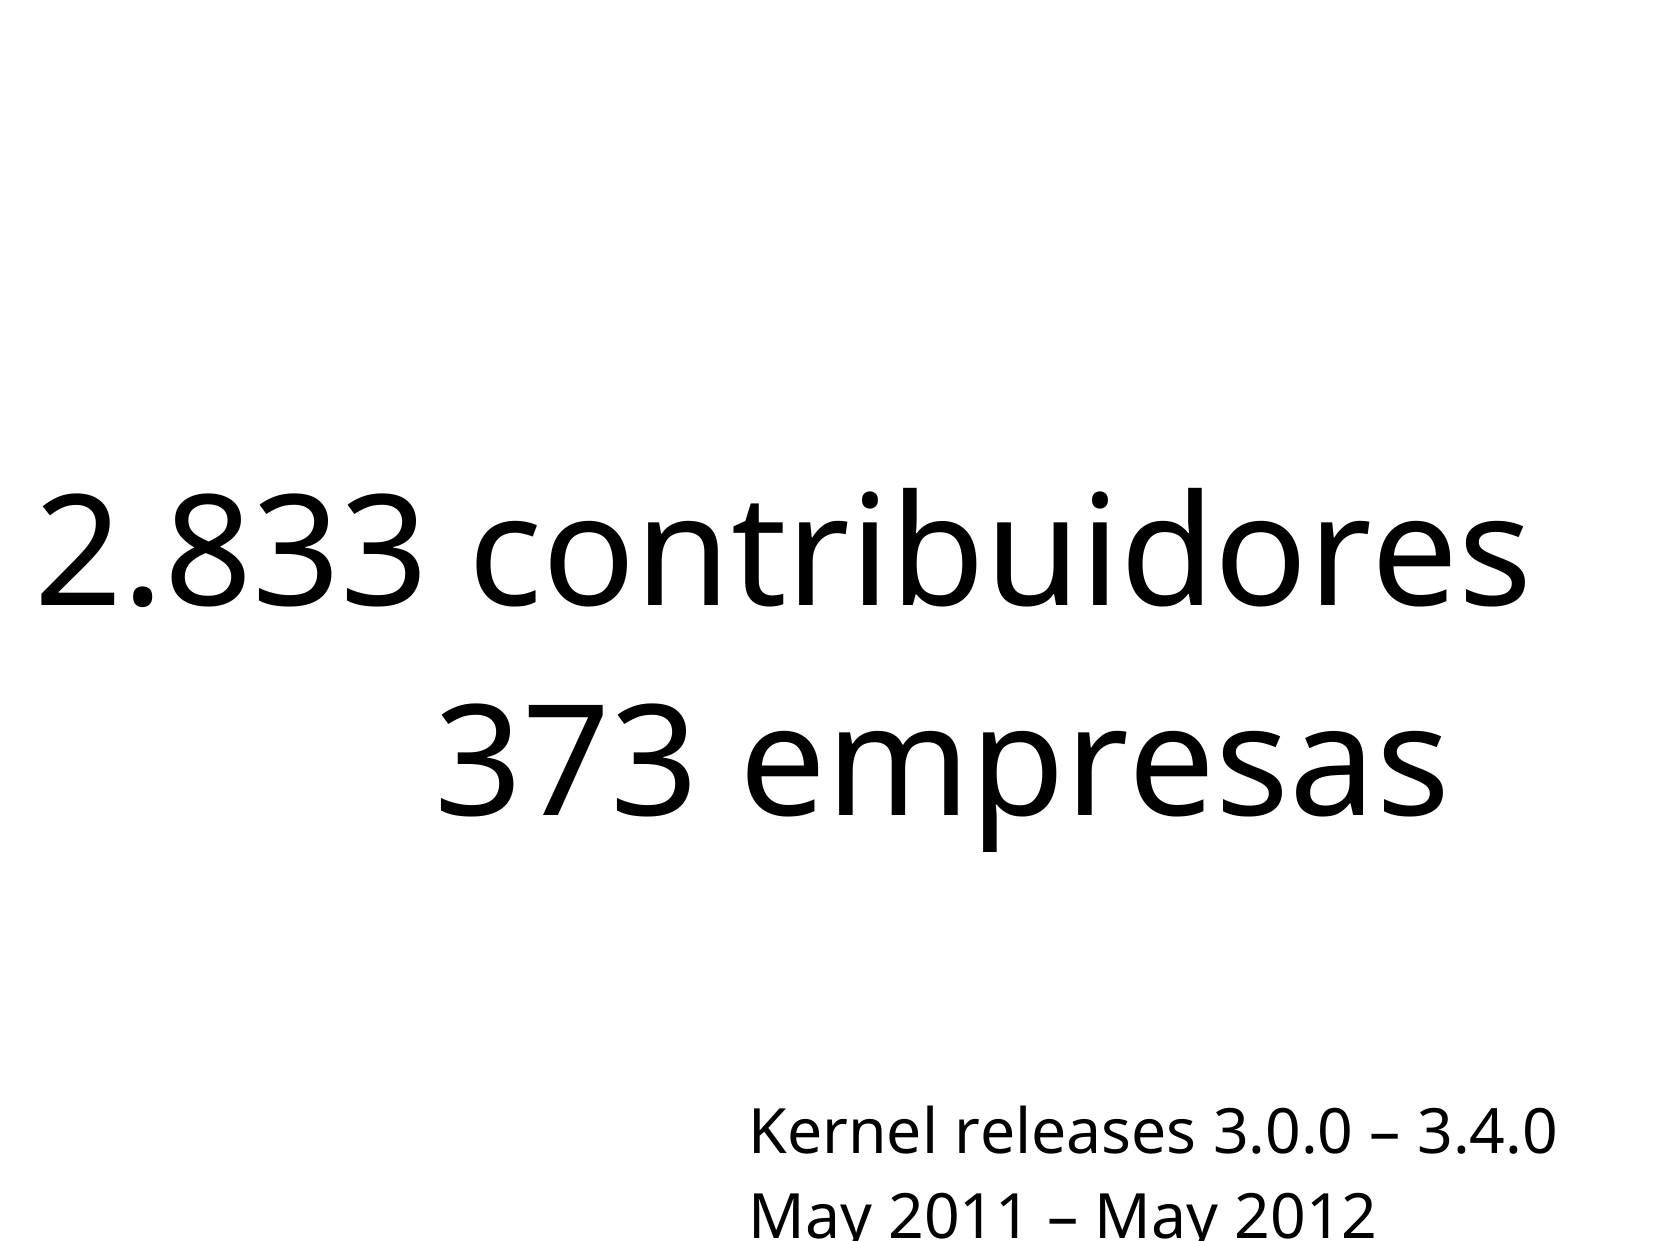

2.833 contribuidores
 373 empresas
Kernel releases 3.0.0 – 3.4.0
May 2011 – May 2012